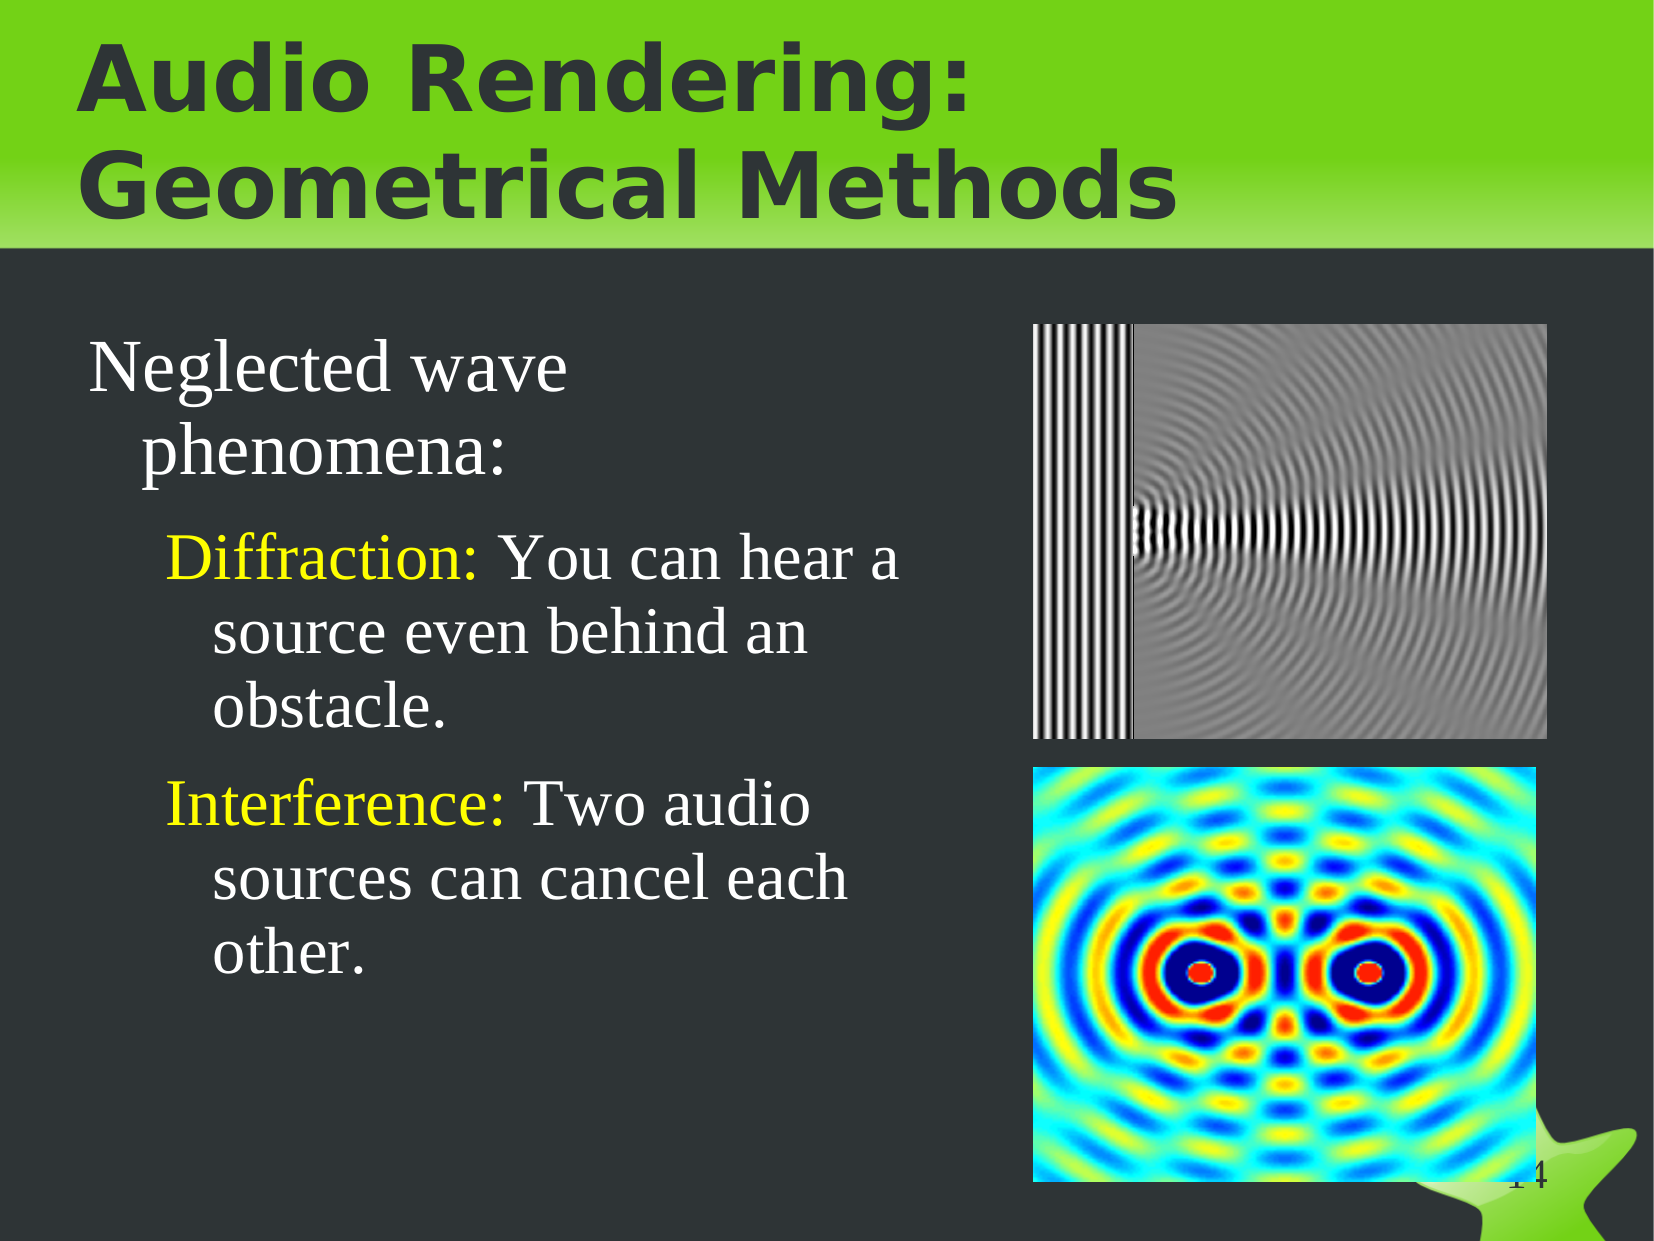

# Audio Rendering: Geometrical Methods
Neglected wave phenomena:
Diffraction: You can hear a source even behind an obstacle.
Interference: Two audio sources can cancel each other.
14